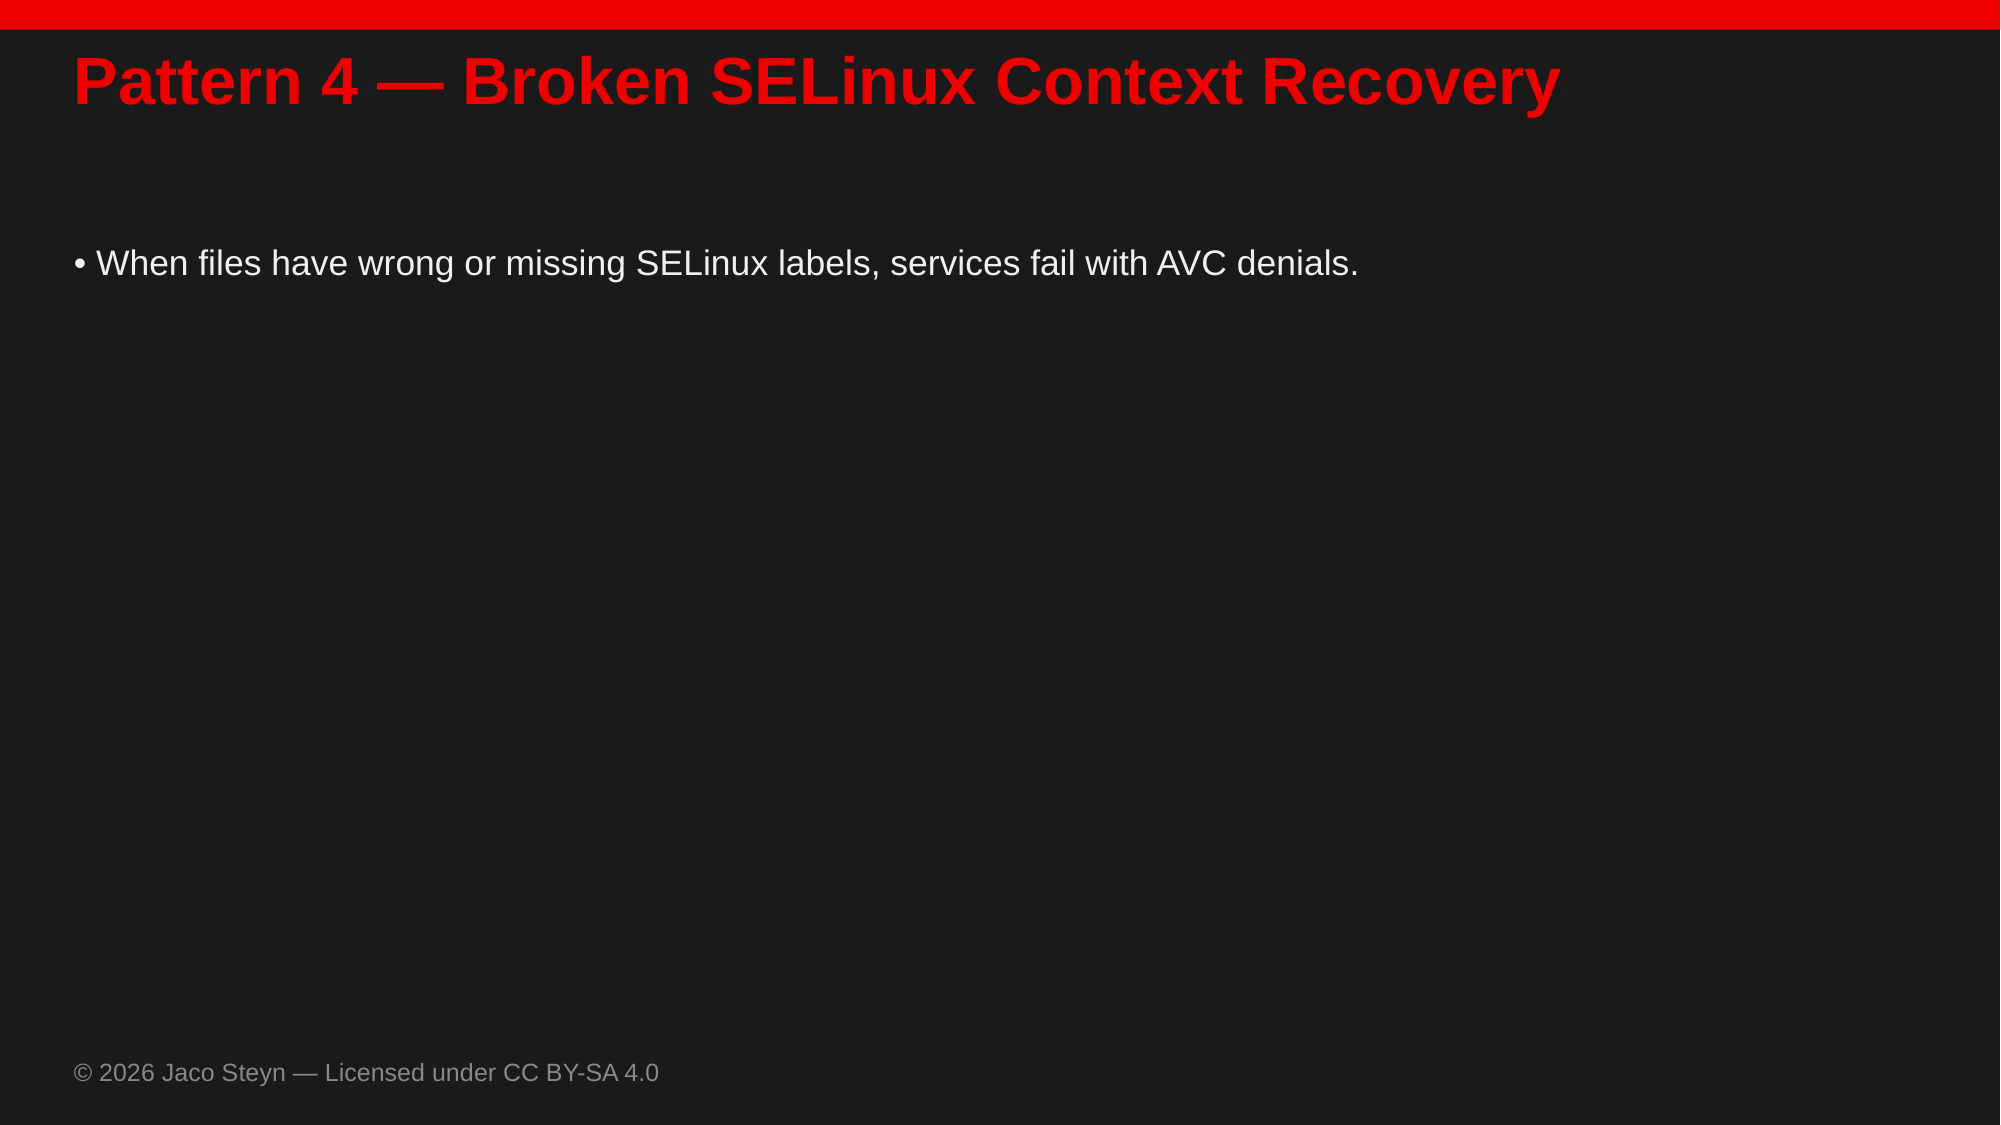

Pattern 4 — Broken SELinux Context Recovery
• When files have wrong or missing SELinux labels, services fail with AVC denials.
© 2026 Jaco Steyn — Licensed under CC BY-SA 4.0